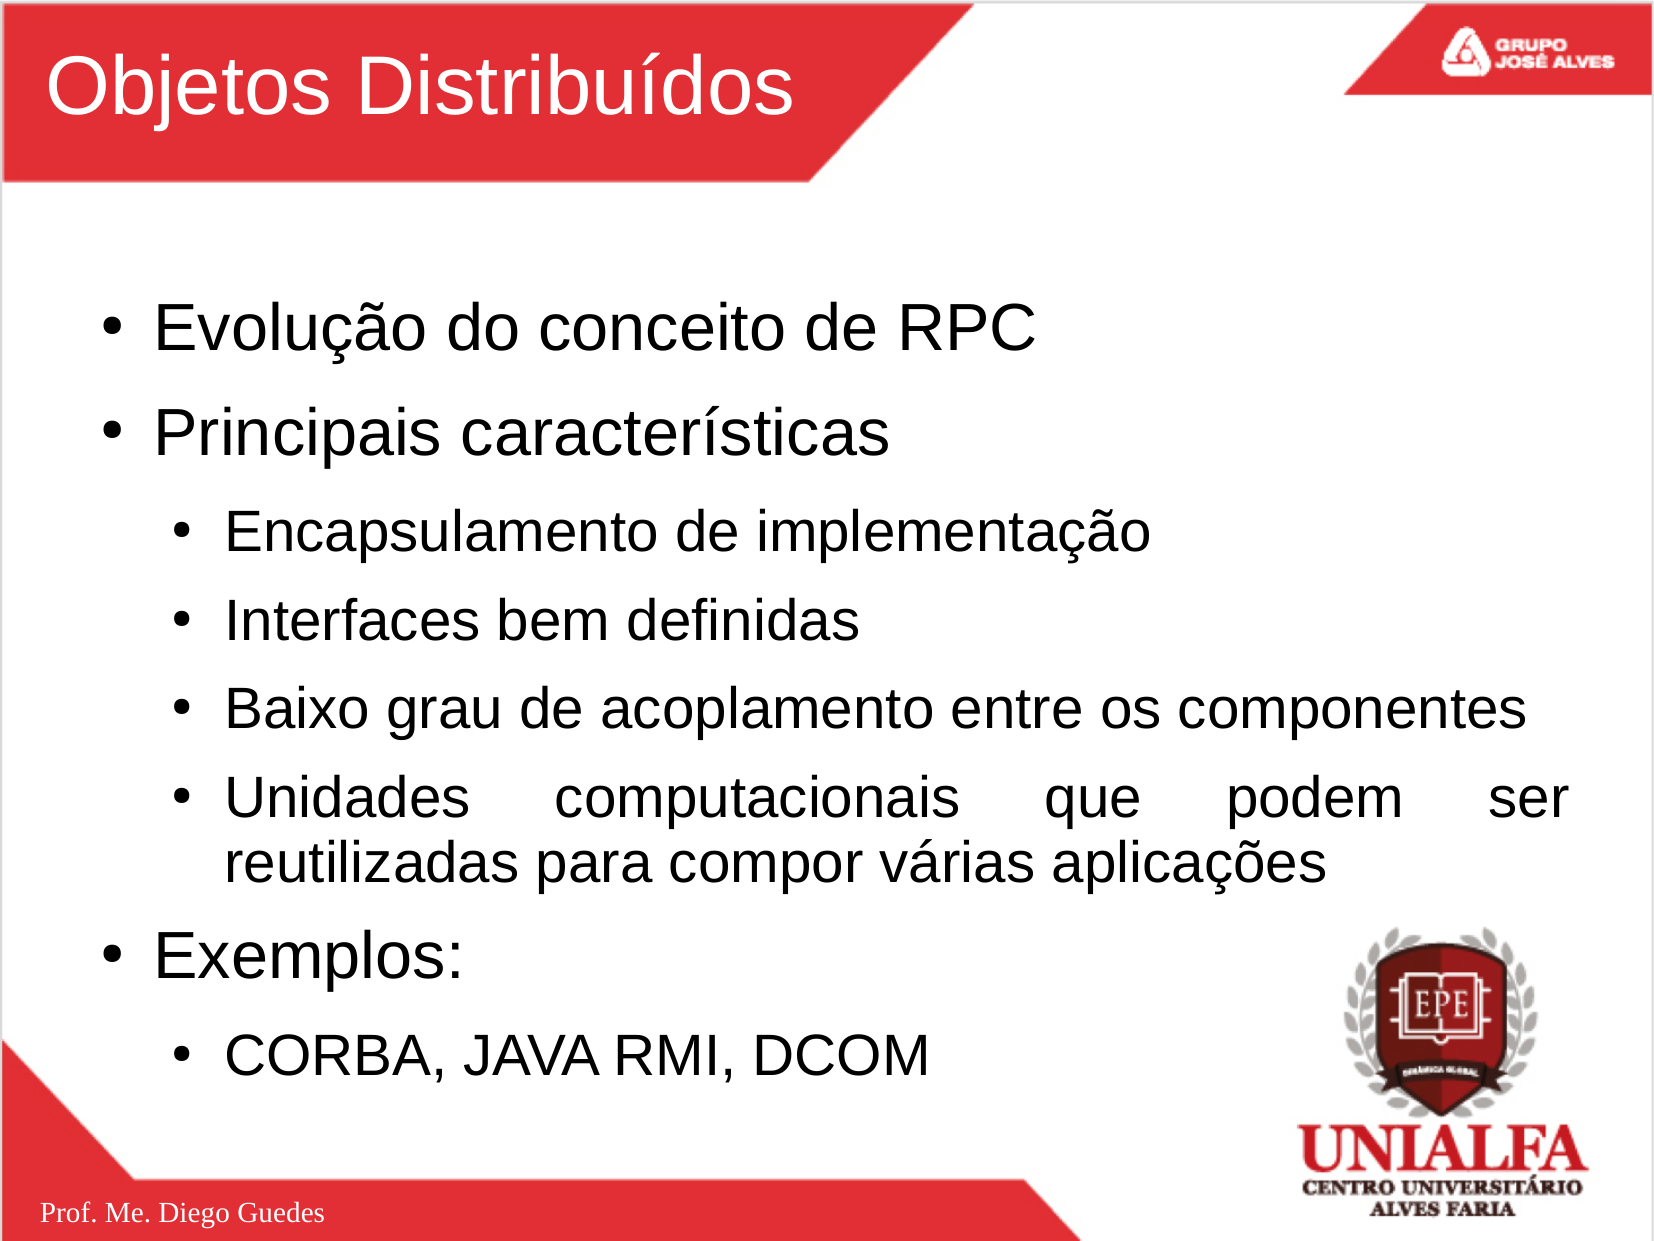

Objetos Distribuídos
# Evolução do conceito de RPC
Principais características
Encapsulamento de implementação
Interfaces bem definidas
Baixo grau de acoplamento entre os componentes
Unidades computacionais que podem ser reutilizadas para compor várias aplicações
Exemplos:
CORBA, JAVA RMI, DCOM